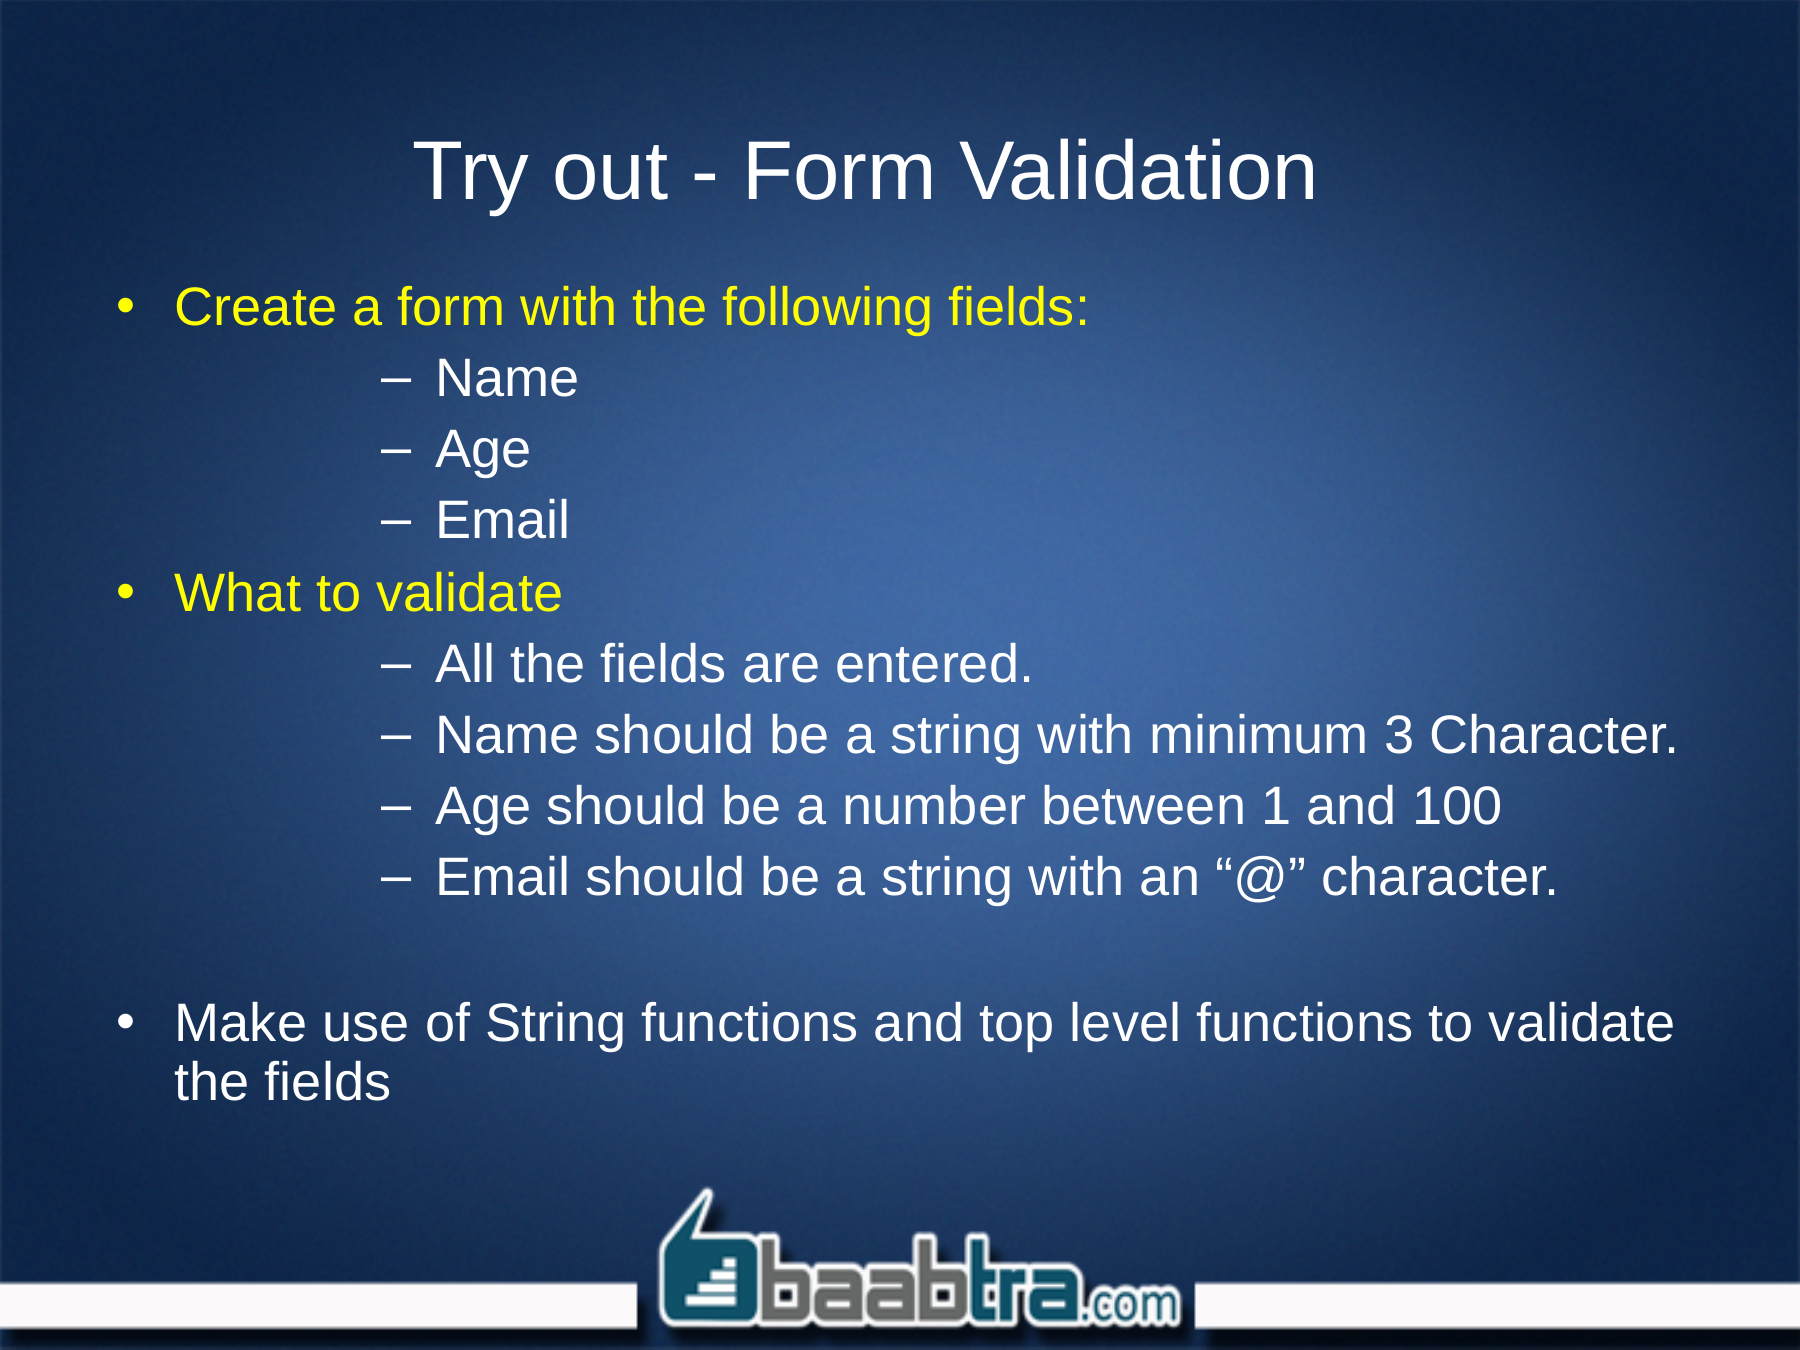

# Try out - Form Validation
Create a form with the following fields:
Name
Age
Email
What to validate
All the fields are entered.
Name should be a string with minimum 3 Character.
Age should be a number between 1 and 100
Email should be a string with an “@” character.
Make use of String functions and top level functions to validate the fields